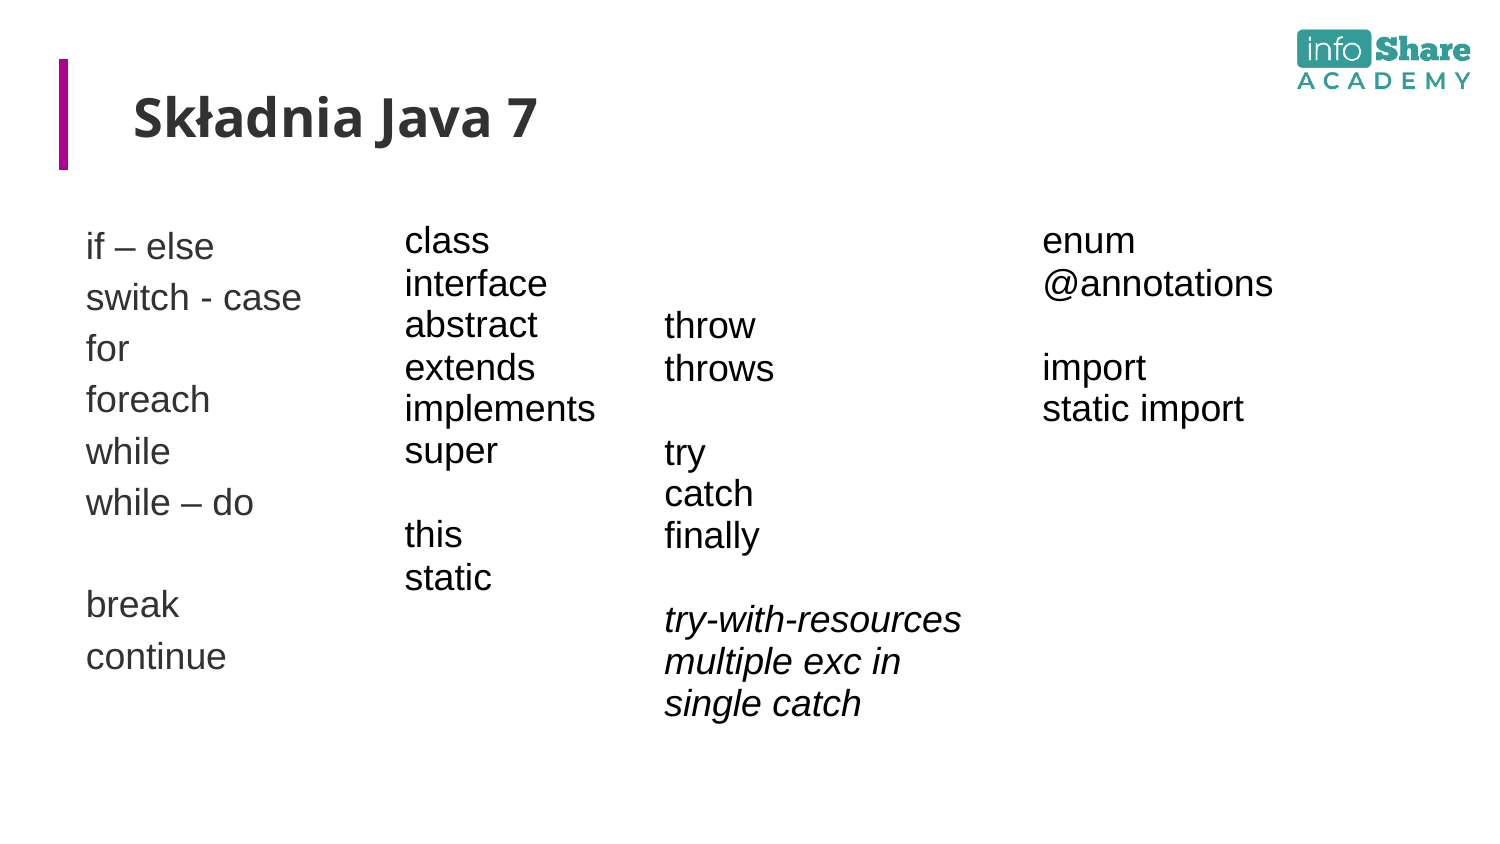

# Składnia Java 7
if – else
switch - case
for
foreach
while
while – do
break
continue
class
interface
abstract
extends
implements
super
this
static
enum
@annotations
import
static import
throw
throws
try
catch
finally
try-with-resources
multiple exc in single catch